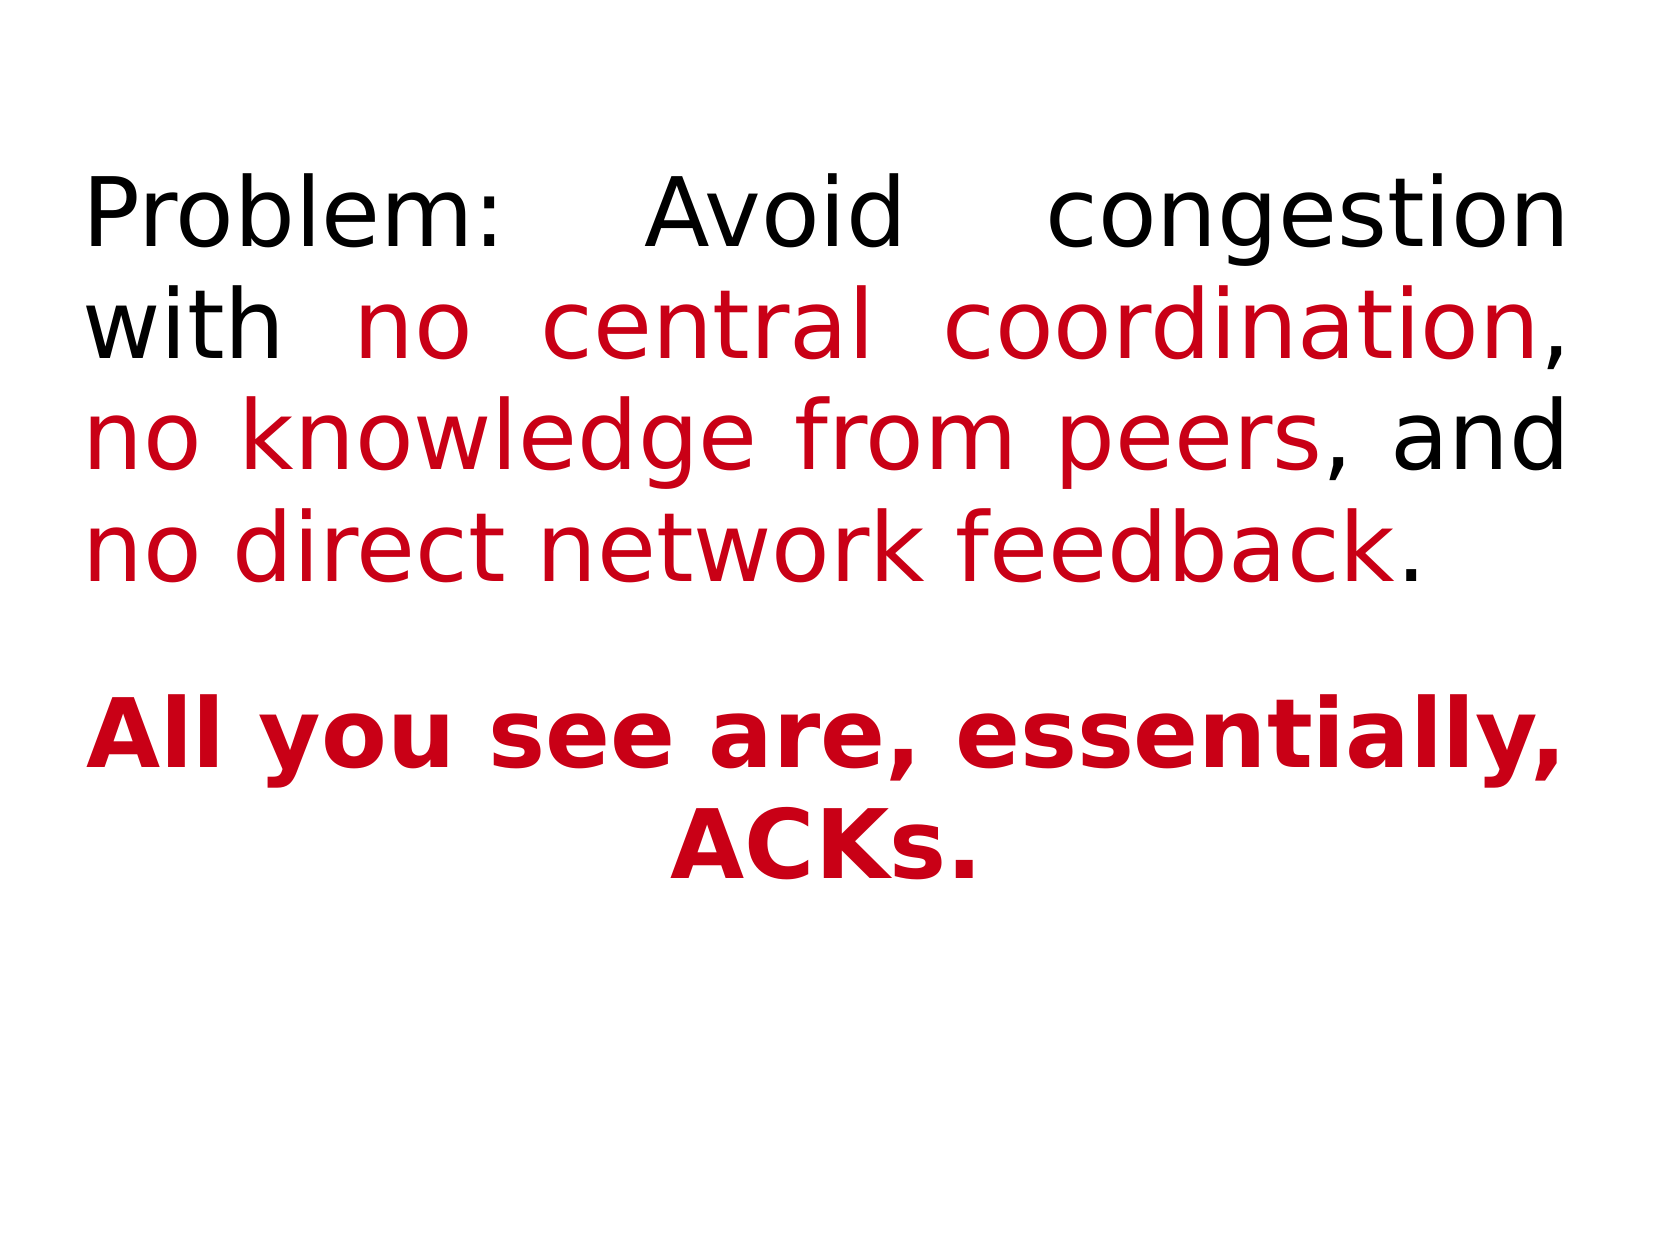

# Problem: Avoid congestion with no central coordination, no knowledge from peers, and no direct network feedback.
All you see are, essentially, ACKs.